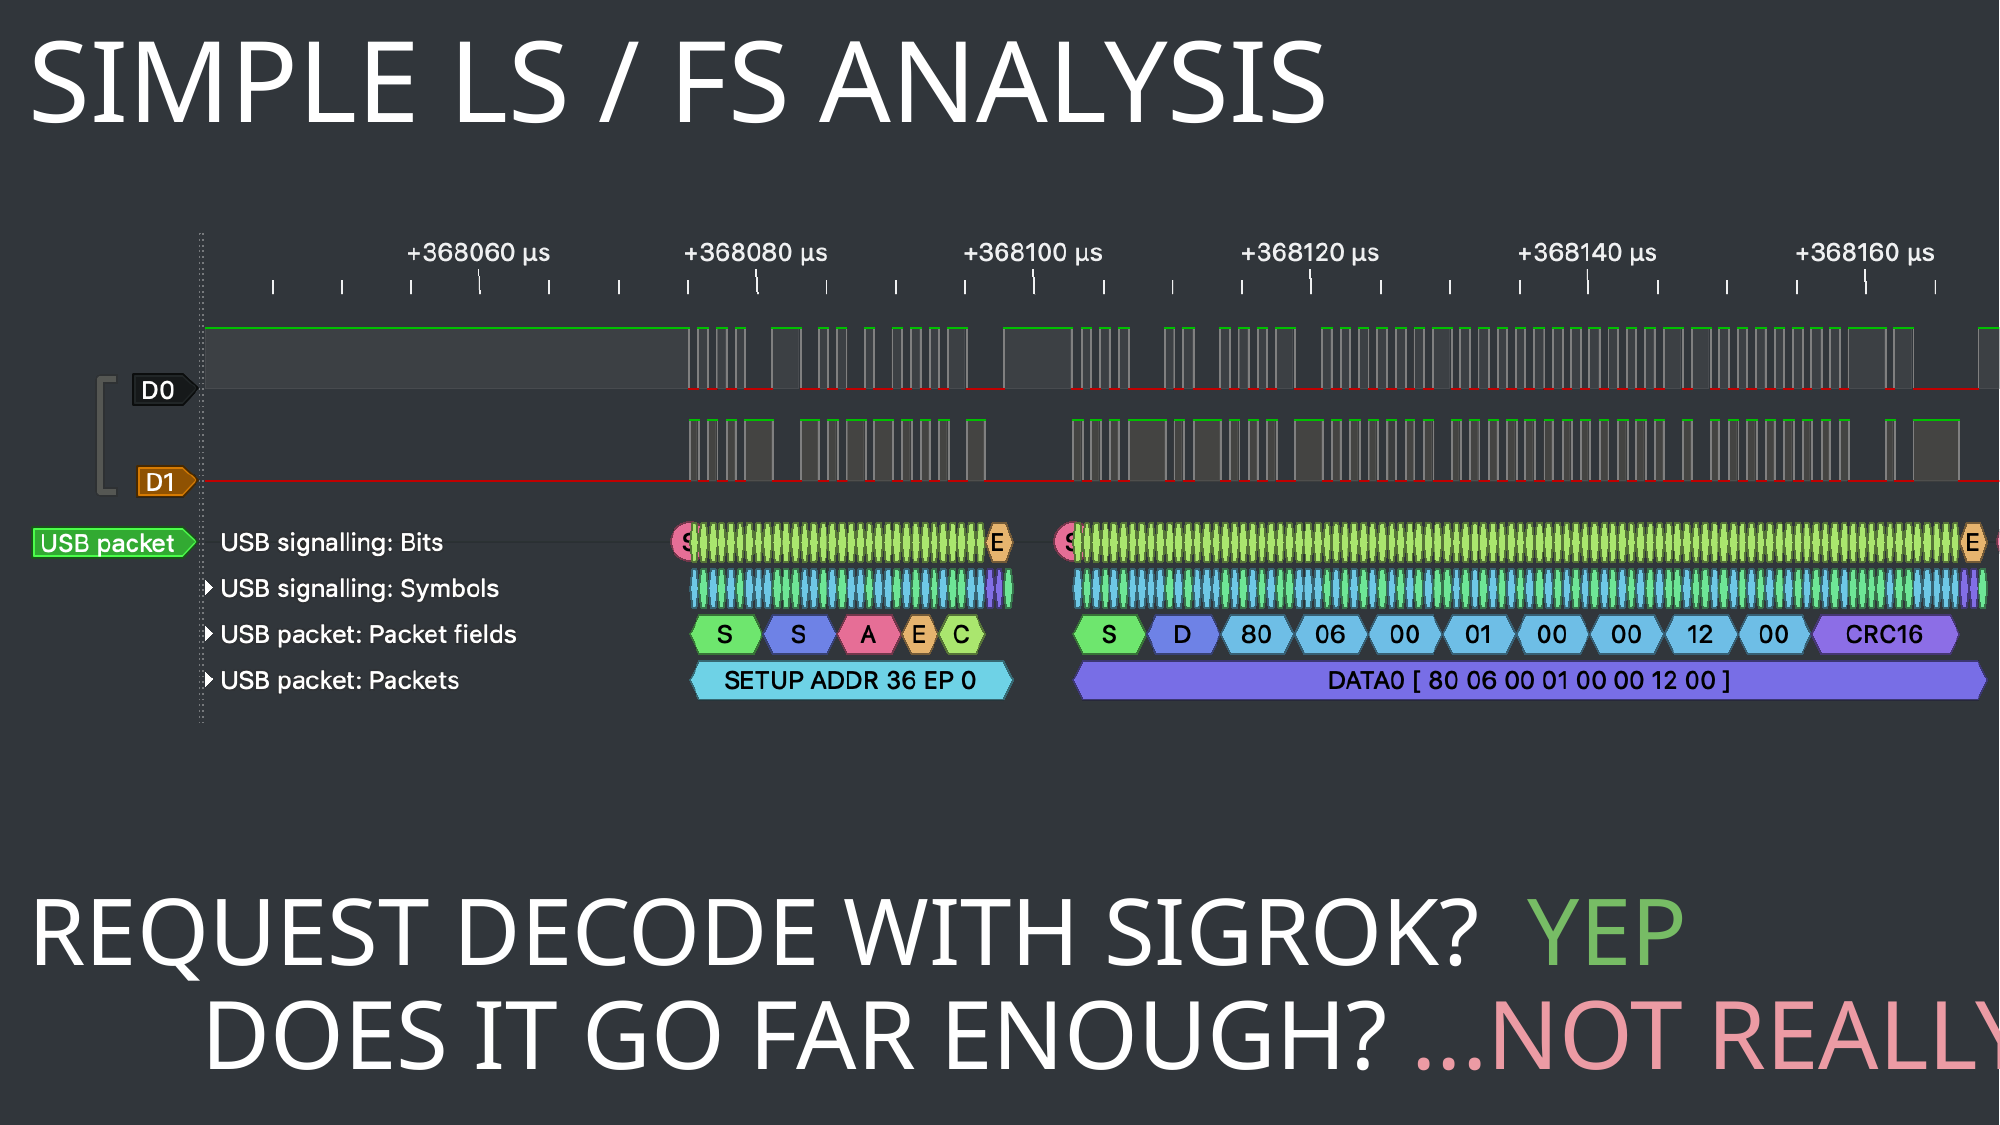

SIMPLE LS / FS ANALYSIS
REQUEST DECODE WITH SIGROK? YEP
DOES IT GO FAR ENOUGH? ...NOT REALLY